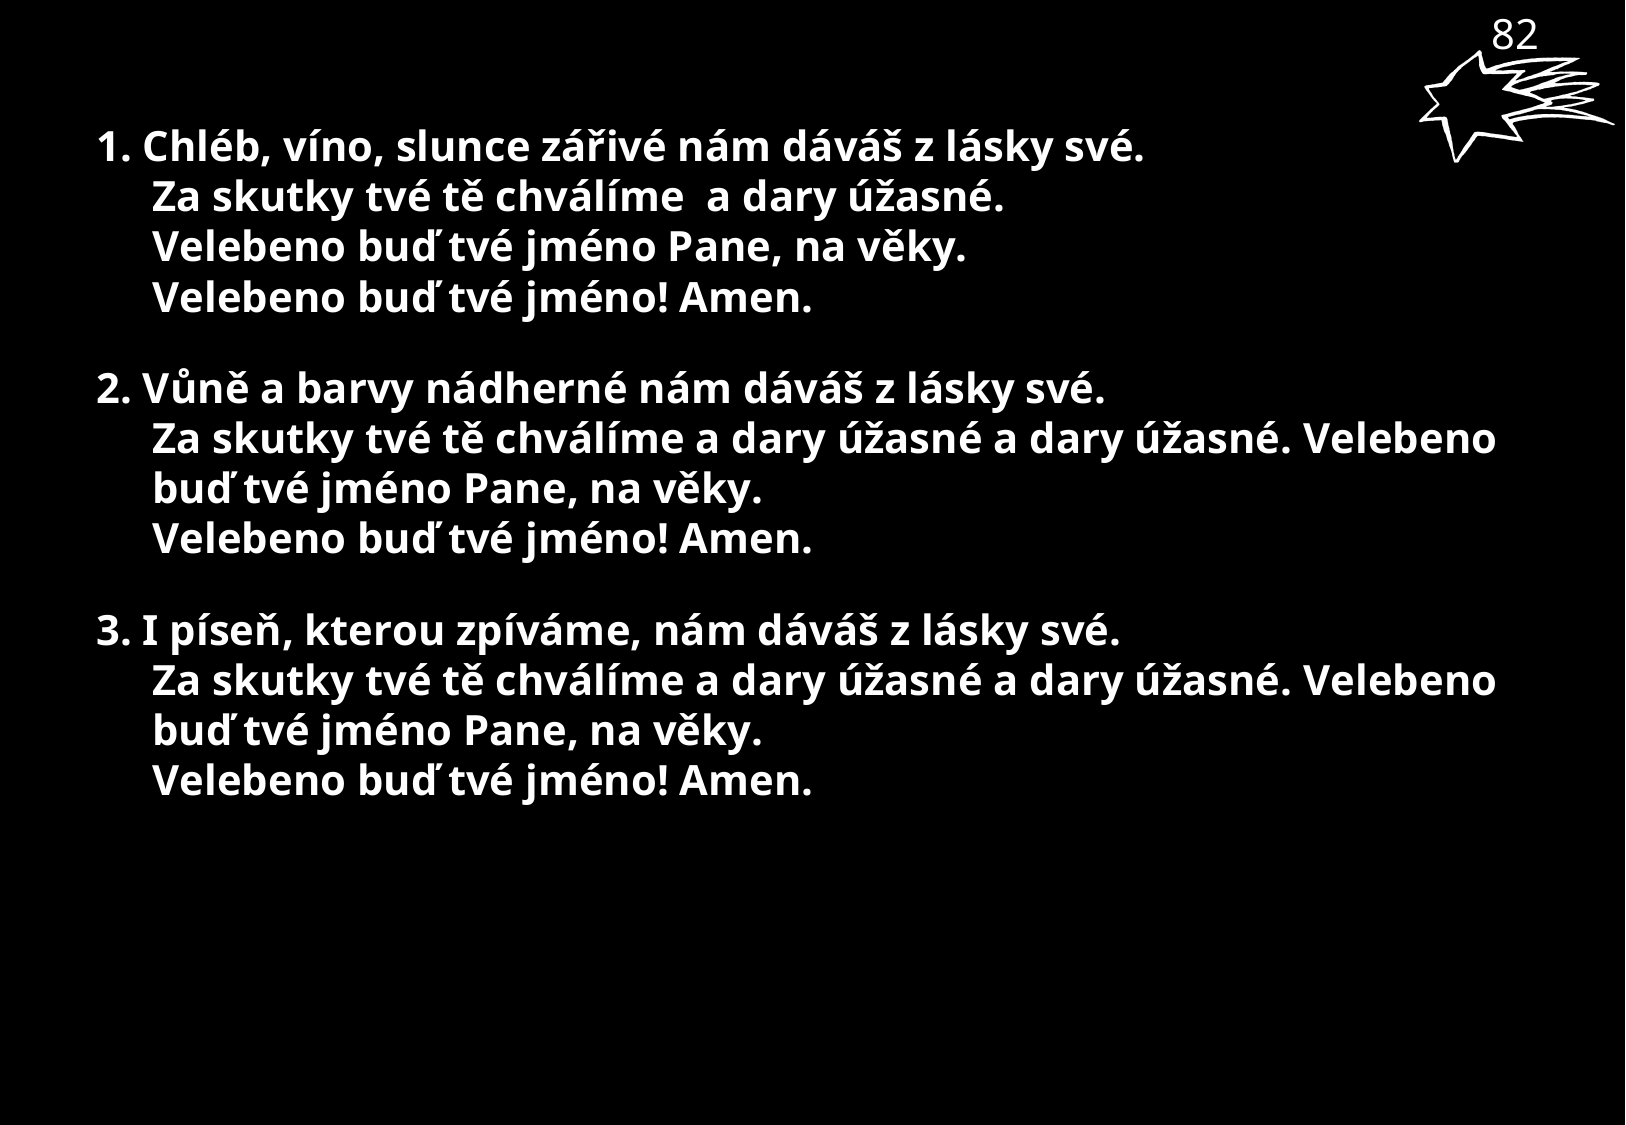

82
# 1. Chléb, víno, slunce zářivé nám dáváš z lásky své. Za skutky tvé tě chválíme a dary úžasné. Velebeno buď tvé jméno Pane, na věky. Velebeno buď tvé jméno! Amen.
2. Vůně a barvy nádherné nám dáváš z lásky své.
Za skutky tvé tě chválíme a dary úžasné a dary úžasné. Velebeno buď tvé jméno Pane, na věky.
Velebeno buď tvé jméno! Amen.
3. I píseň, kterou zpíváme, nám dáváš z lásky své.
Za skutky tvé tě chválíme a dary úžasné a dary úžasné. Velebeno buď tvé jméno Pane, na věky.
Velebeno buď tvé jméno! Amen.